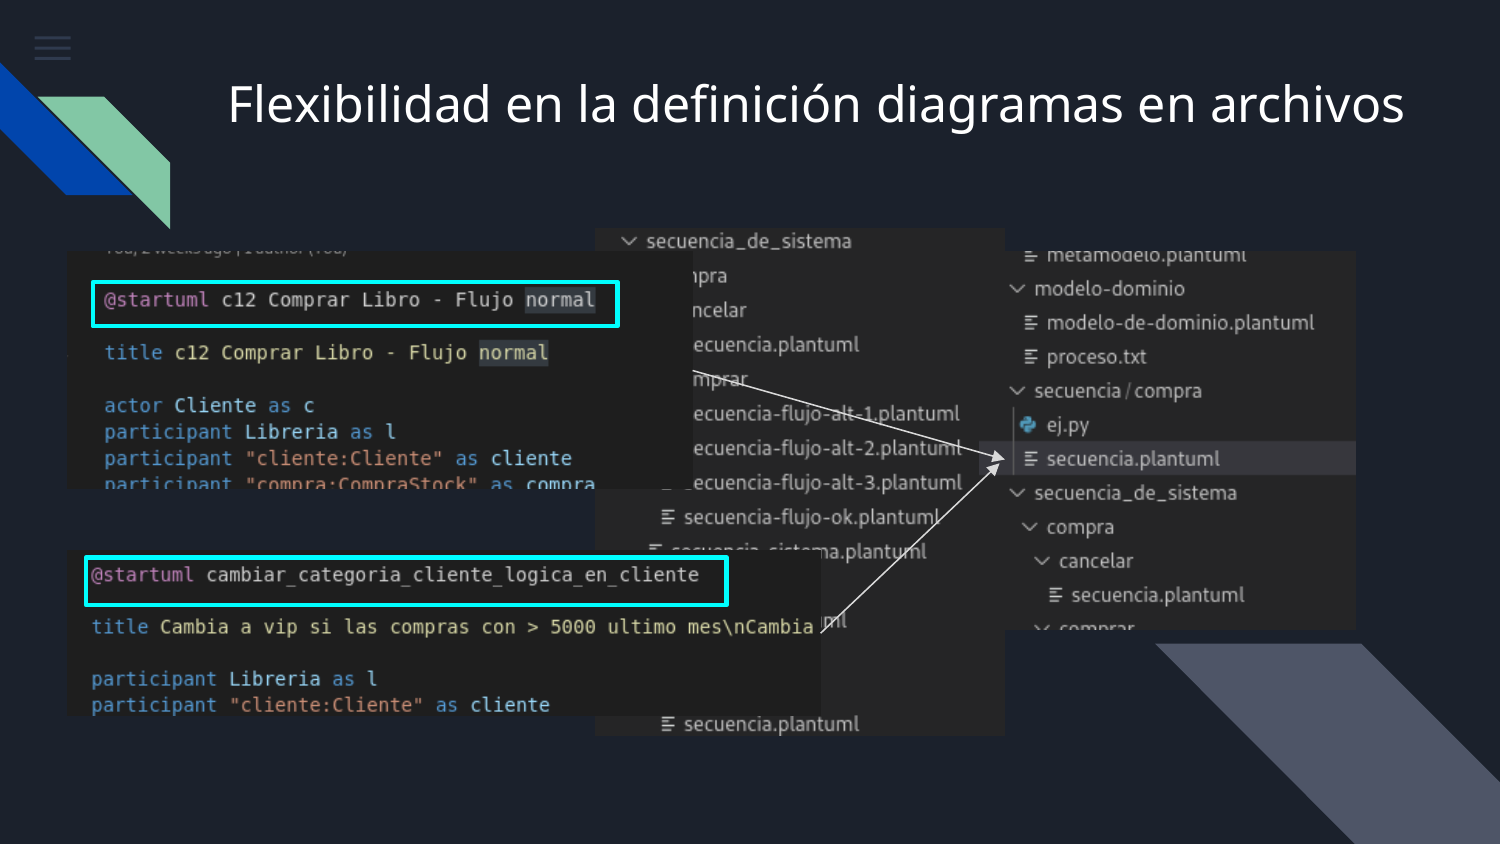

# Flexibilidad en la definición diagramas en archivos